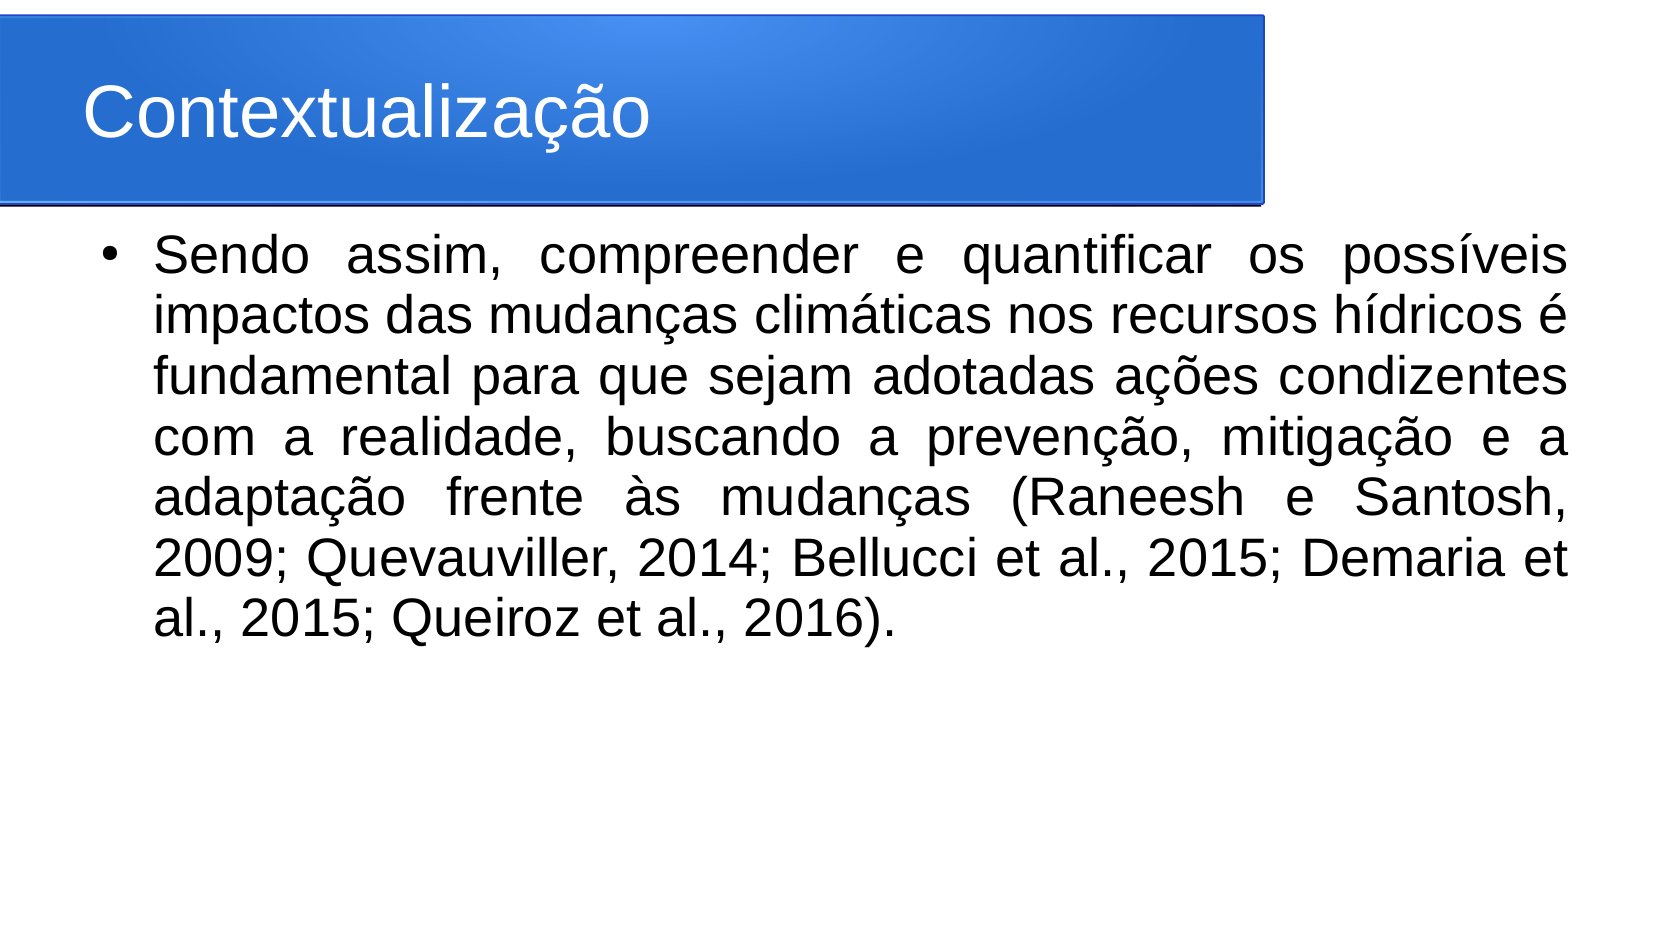

# Contextualização
Sendo assim, compreender e quantificar os possíveis impactos das mudanças climáticas nos recursos hídricos é fundamental para que sejam adotadas ações condizentes com a realidade, buscando a prevenção, mitigação e a adaptação frente às mudanças (Raneesh e Santosh, 2009; Quevauviller, 2014; Bellucci et al., 2015; Demaria et al., 2015; Queiroz et al., 2016).